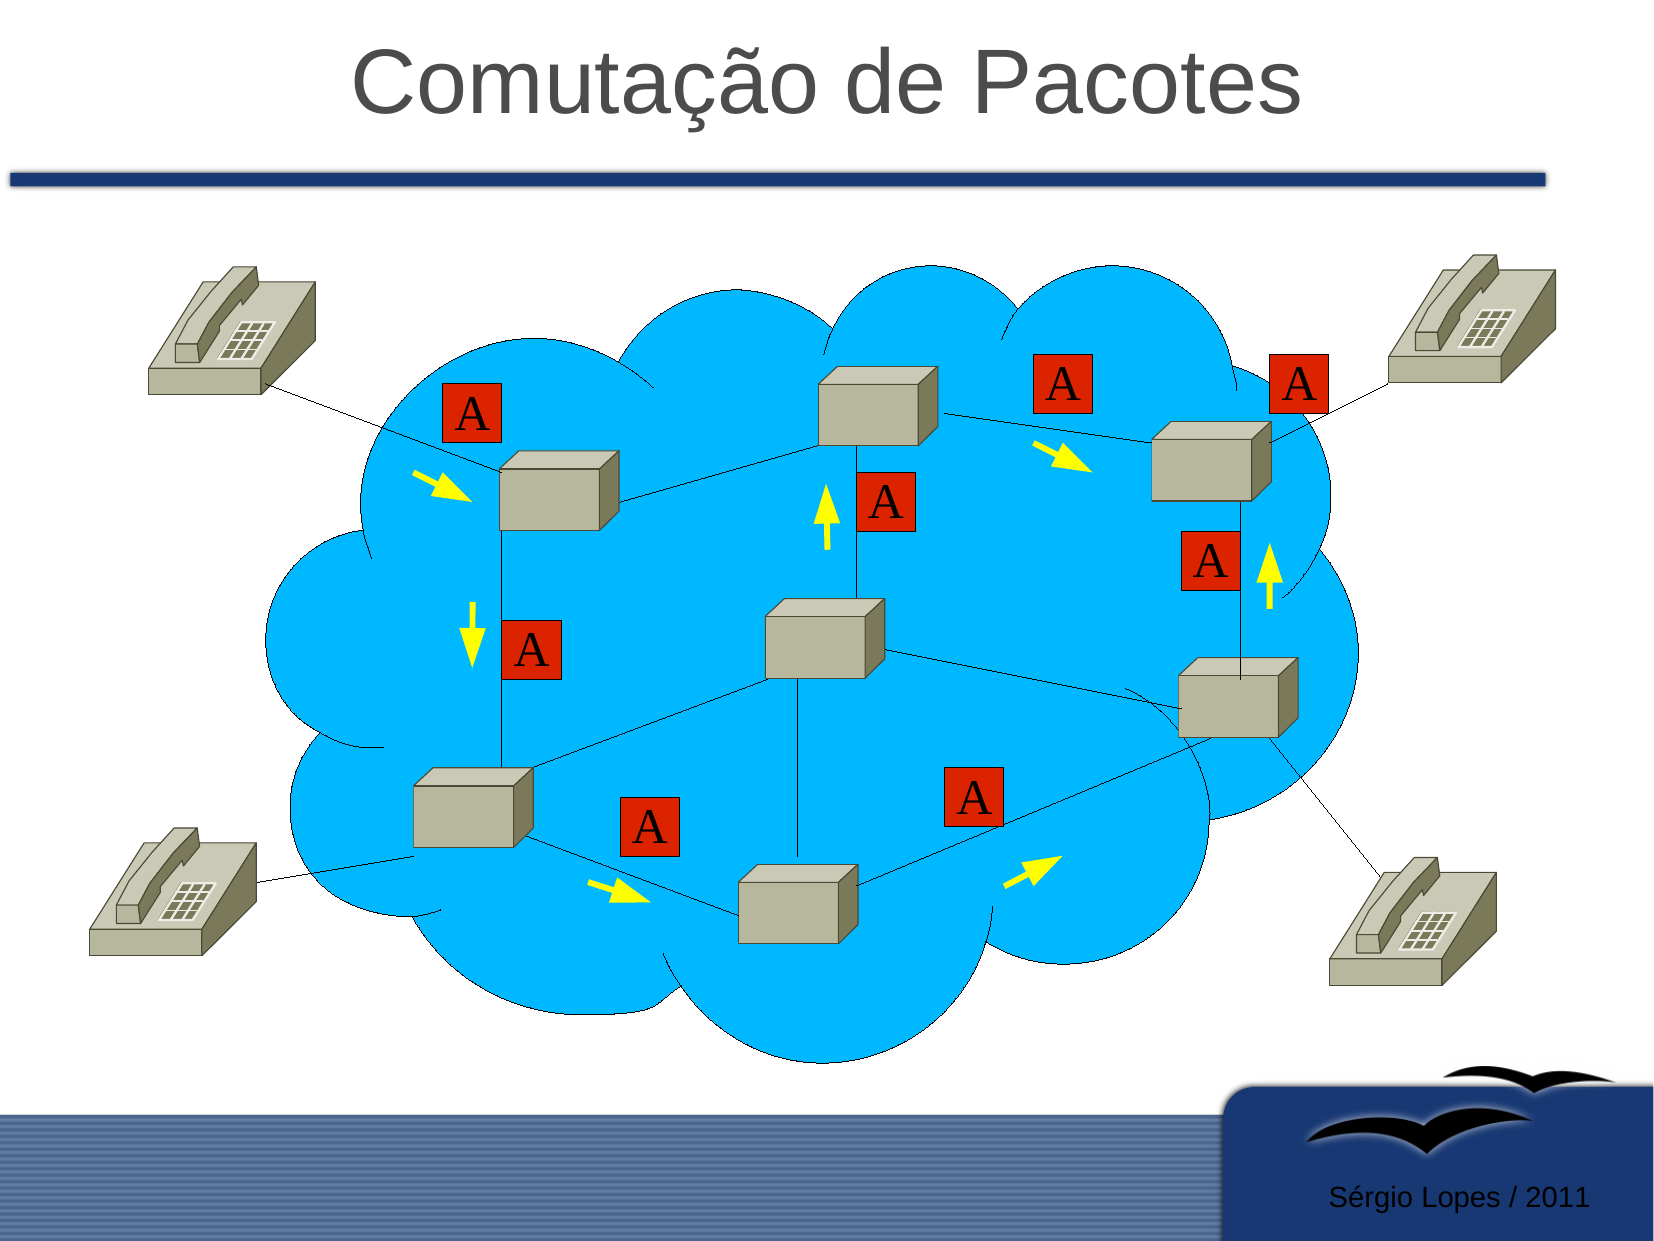

# Comutação de Pacotes
A
A
A
A
A
A
A
A
Sérgio Lopes / 2011